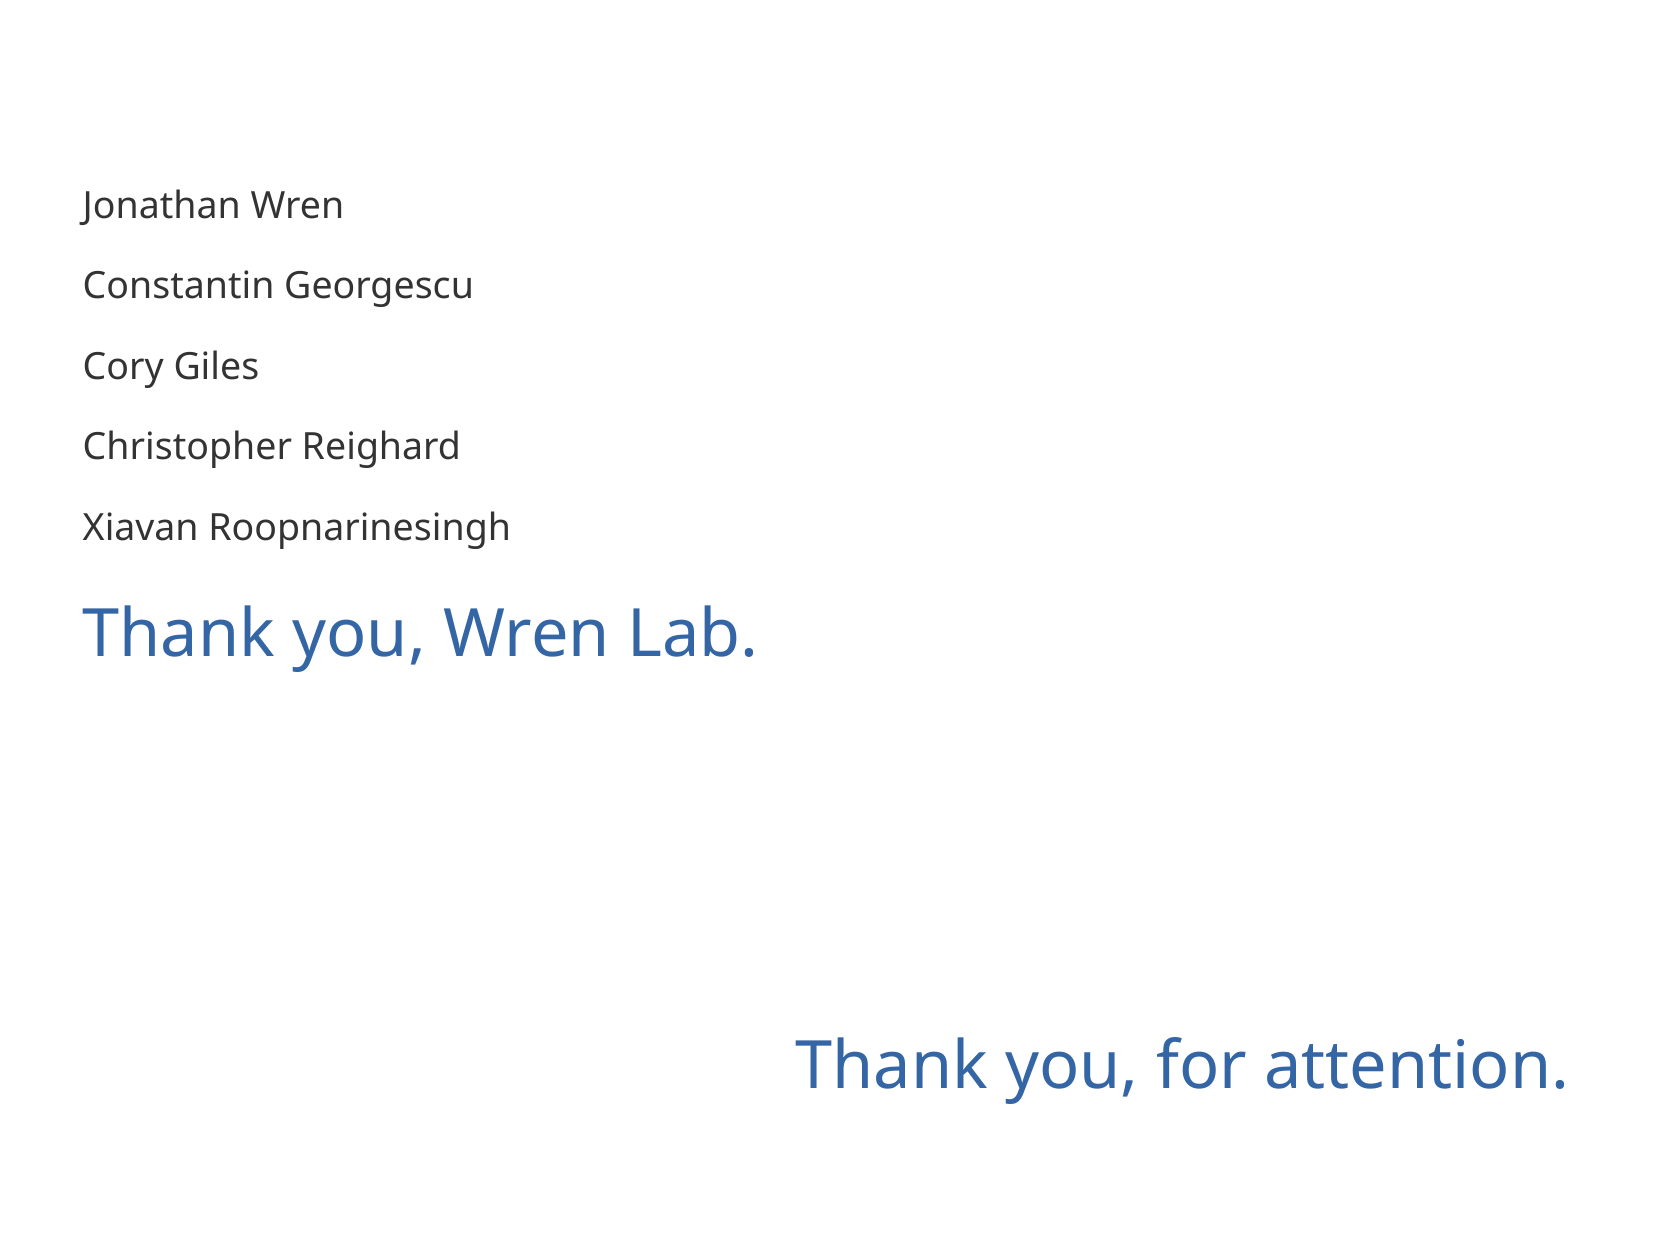

Jonathan Wren
Constantin Georgescu
Cory Giles
Christopher Reighard
Xiavan Roopnarinesingh
Thank you, Wren Lab.
# Thank you, for attention.
Thank you for a chance to contribute
to what I think important.
Thank you for indispensable support
in contributing
to what I think is important.